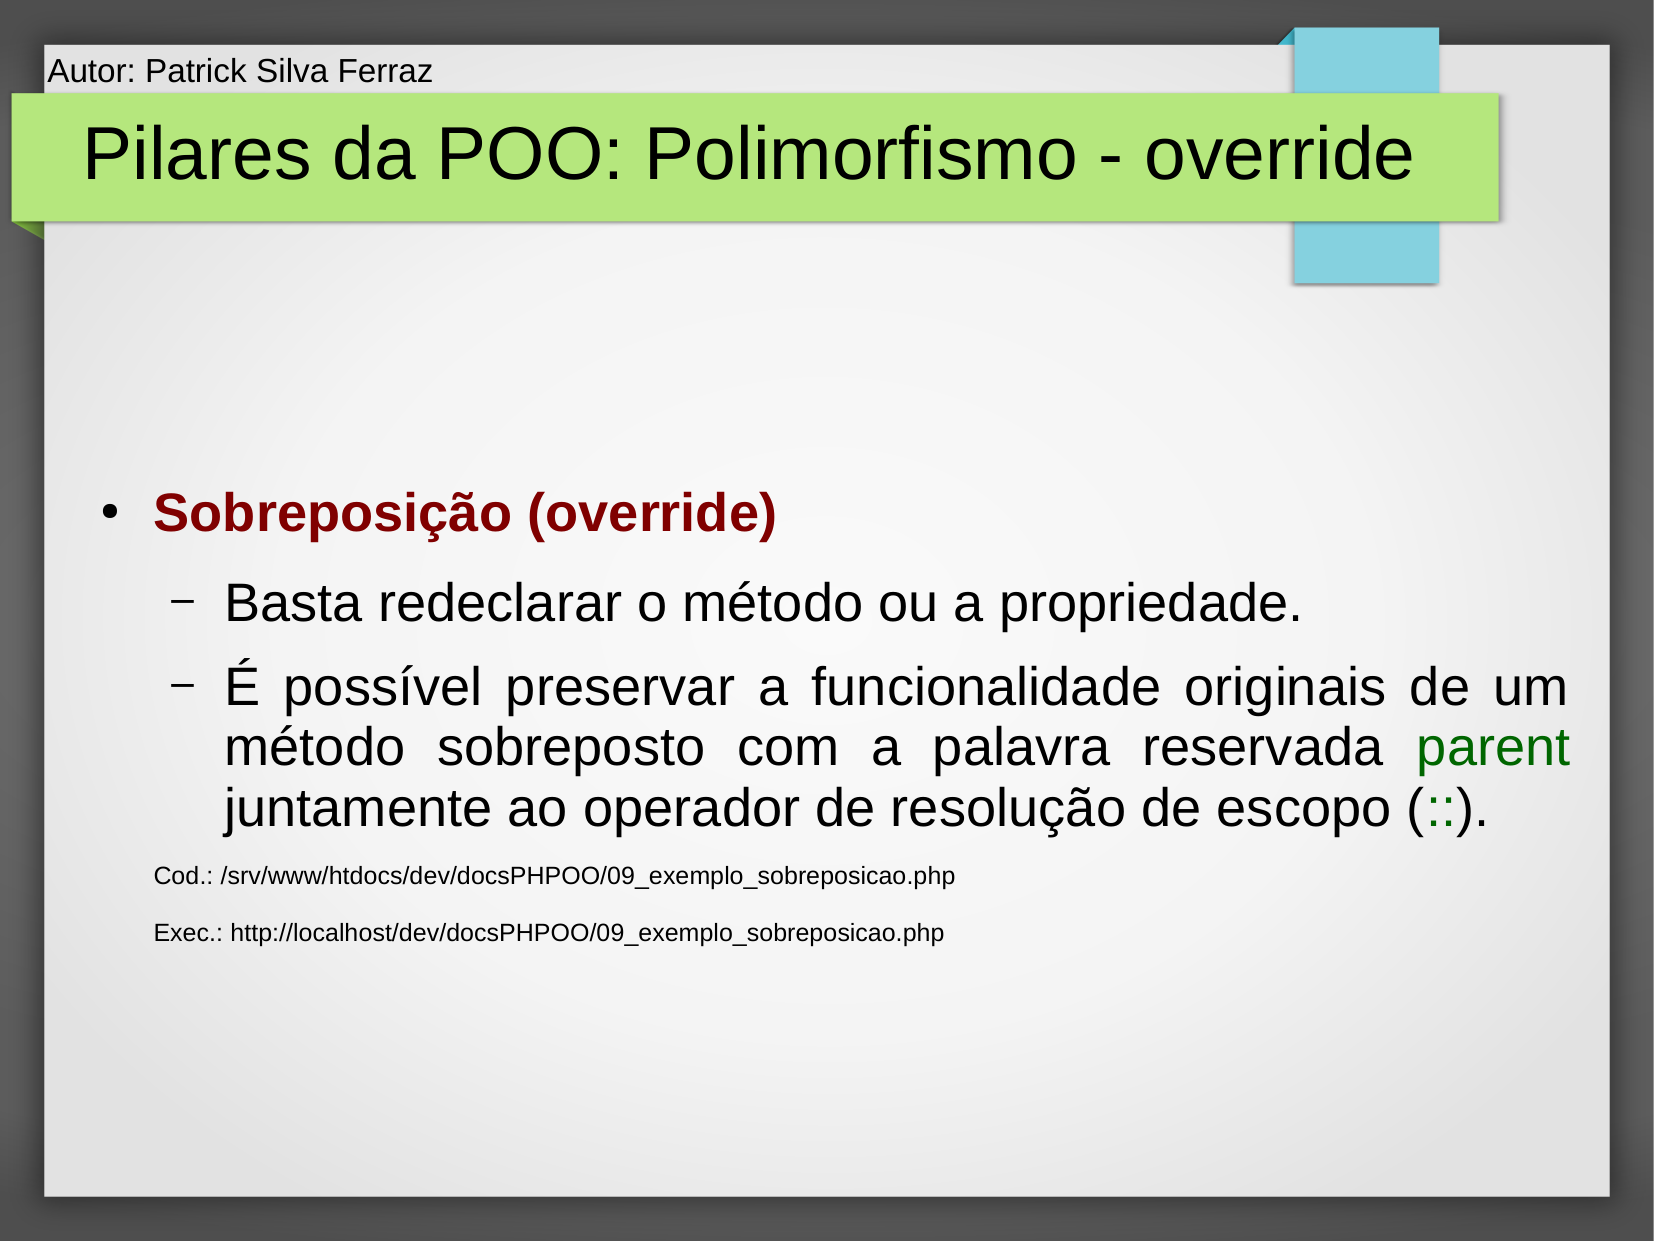

Autor: Patrick Silva Ferraz
# Pilares da POO: Polimorfismo - override
Sobreposição (override)
Basta redeclarar o método ou a propriedade.
É possível preservar a funcionalidade originais de um método sobreposto com a palavra reservada parent juntamente ao operador de resolução de escopo (::).
Cod.: /srv/www/htdocs/dev/docsPHPOO/09_exemplo_sobreposicao.php
Exec.: http://localhost/dev/docsPHPOO/09_exemplo_sobreposicao.php